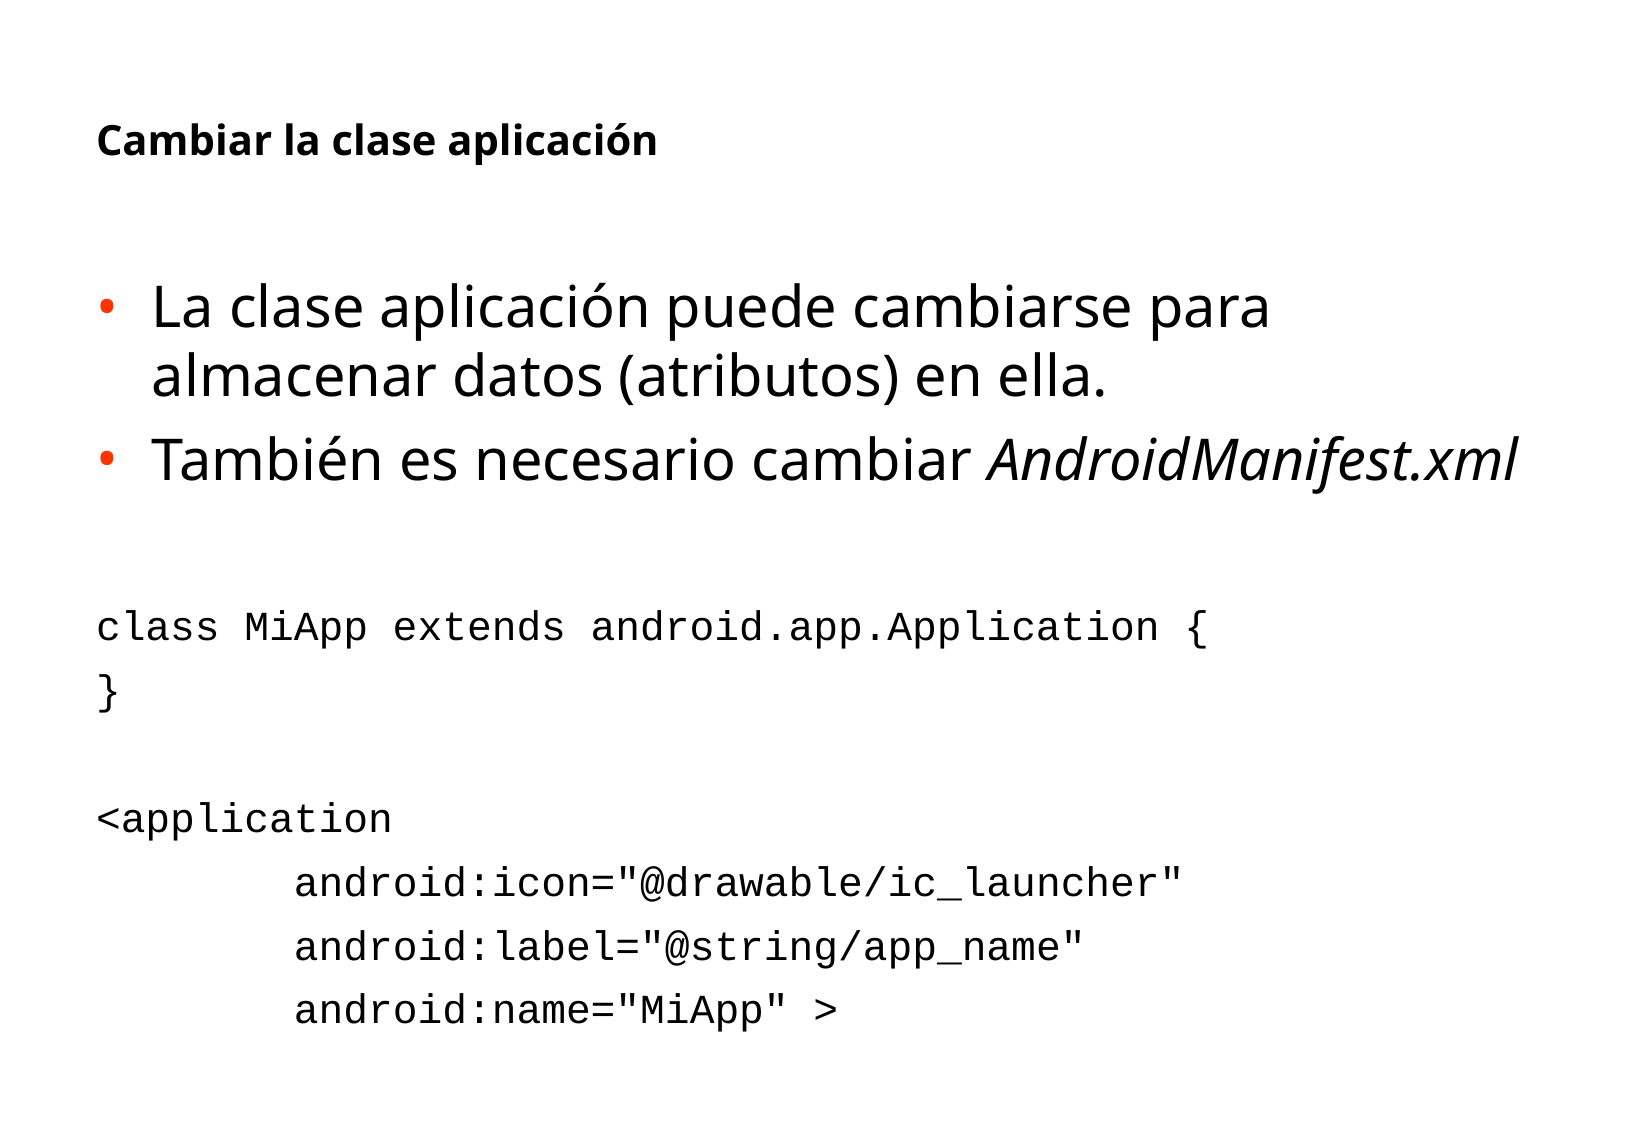

# Cambiar la clase aplicación
La clase aplicación puede cambiarse para almacenar datos (atributos) en ella.
También es necesario cambiar AndroidManifest.xml
class MiApp extends android.app.Application {
}
<application
 android:icon="@drawable/ic_launcher"
 android:label="@string/app_name"
 android:name="MiApp" >